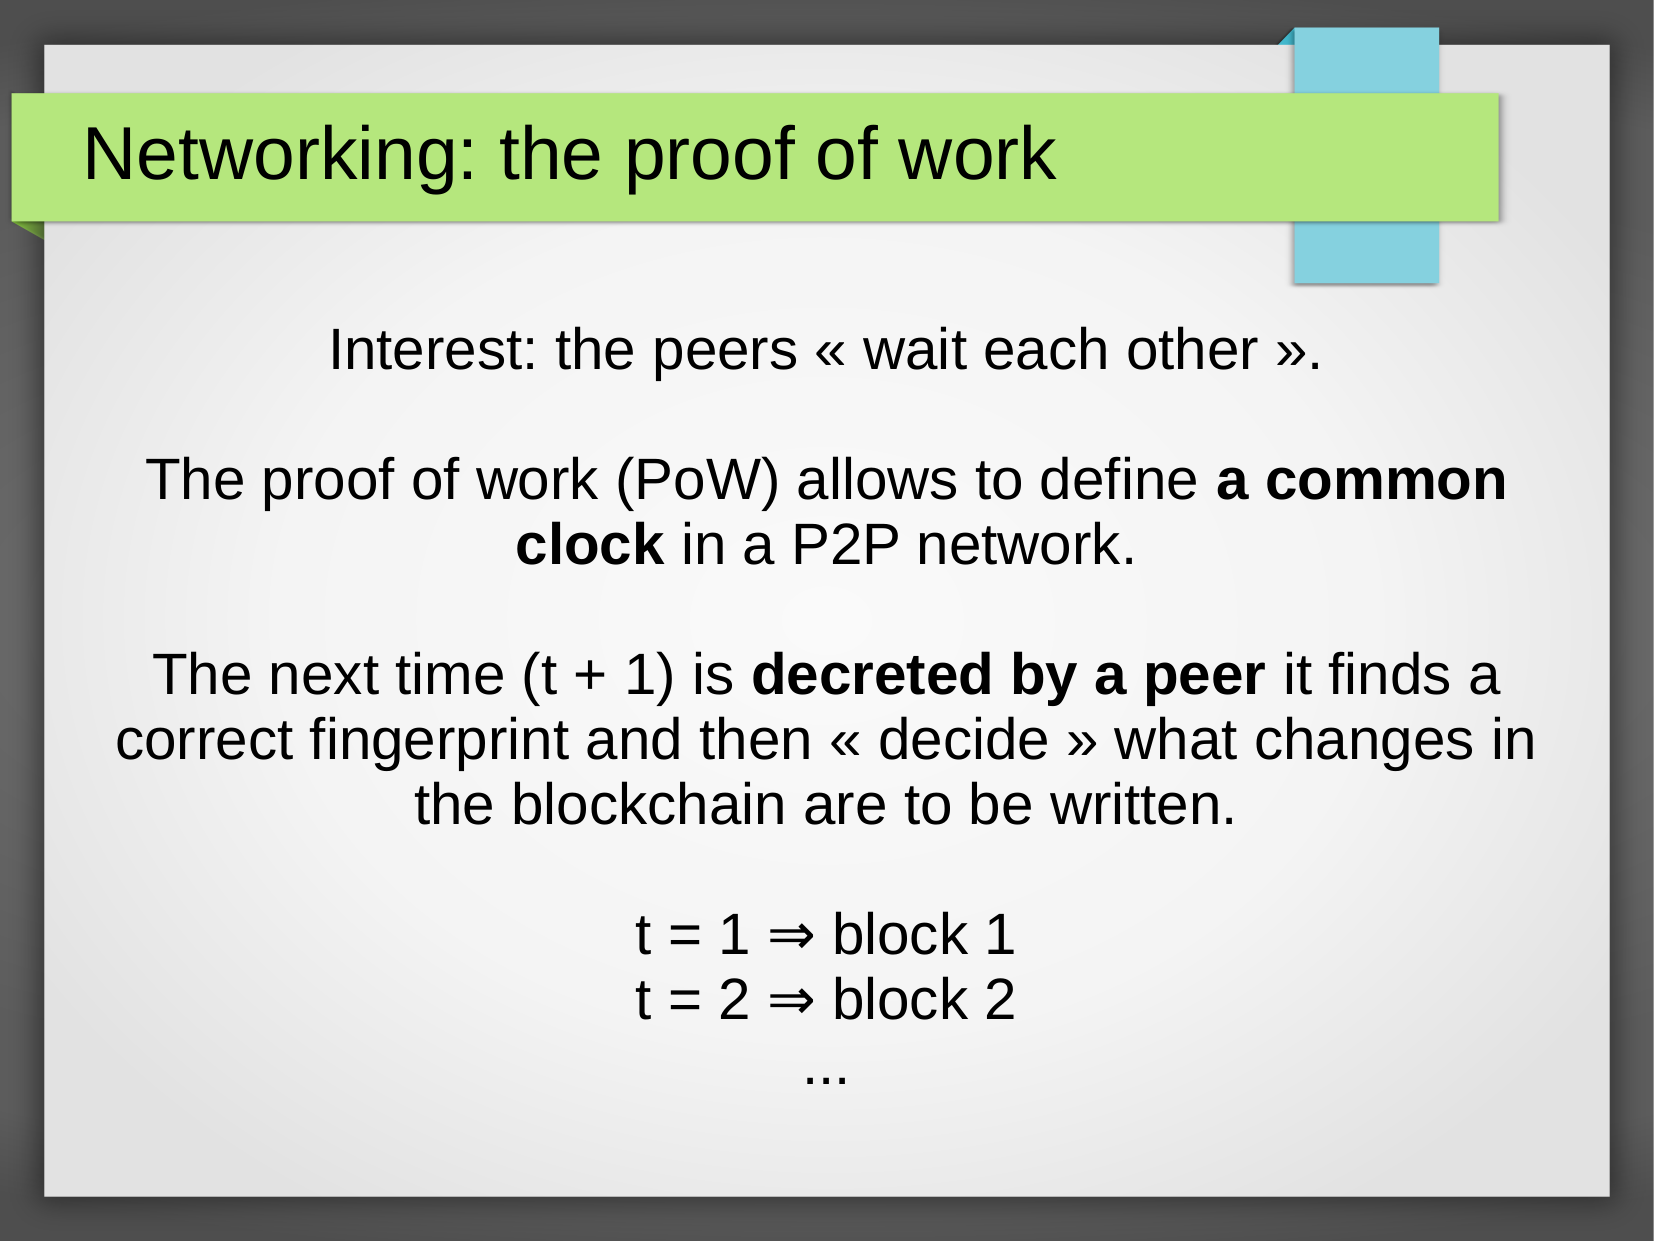

# Networking: the proof of work
Interest: the peers « wait each other ».
The proof of work (PoW) allows to define a common clock in a P2P network.
The next time (t + 1) is decreted by a peer it finds a correct fingerprint and then « decide » what changes in the blockchain are to be written.
t = 1 ⇒ block 1
t = 2 ⇒ block 2
...